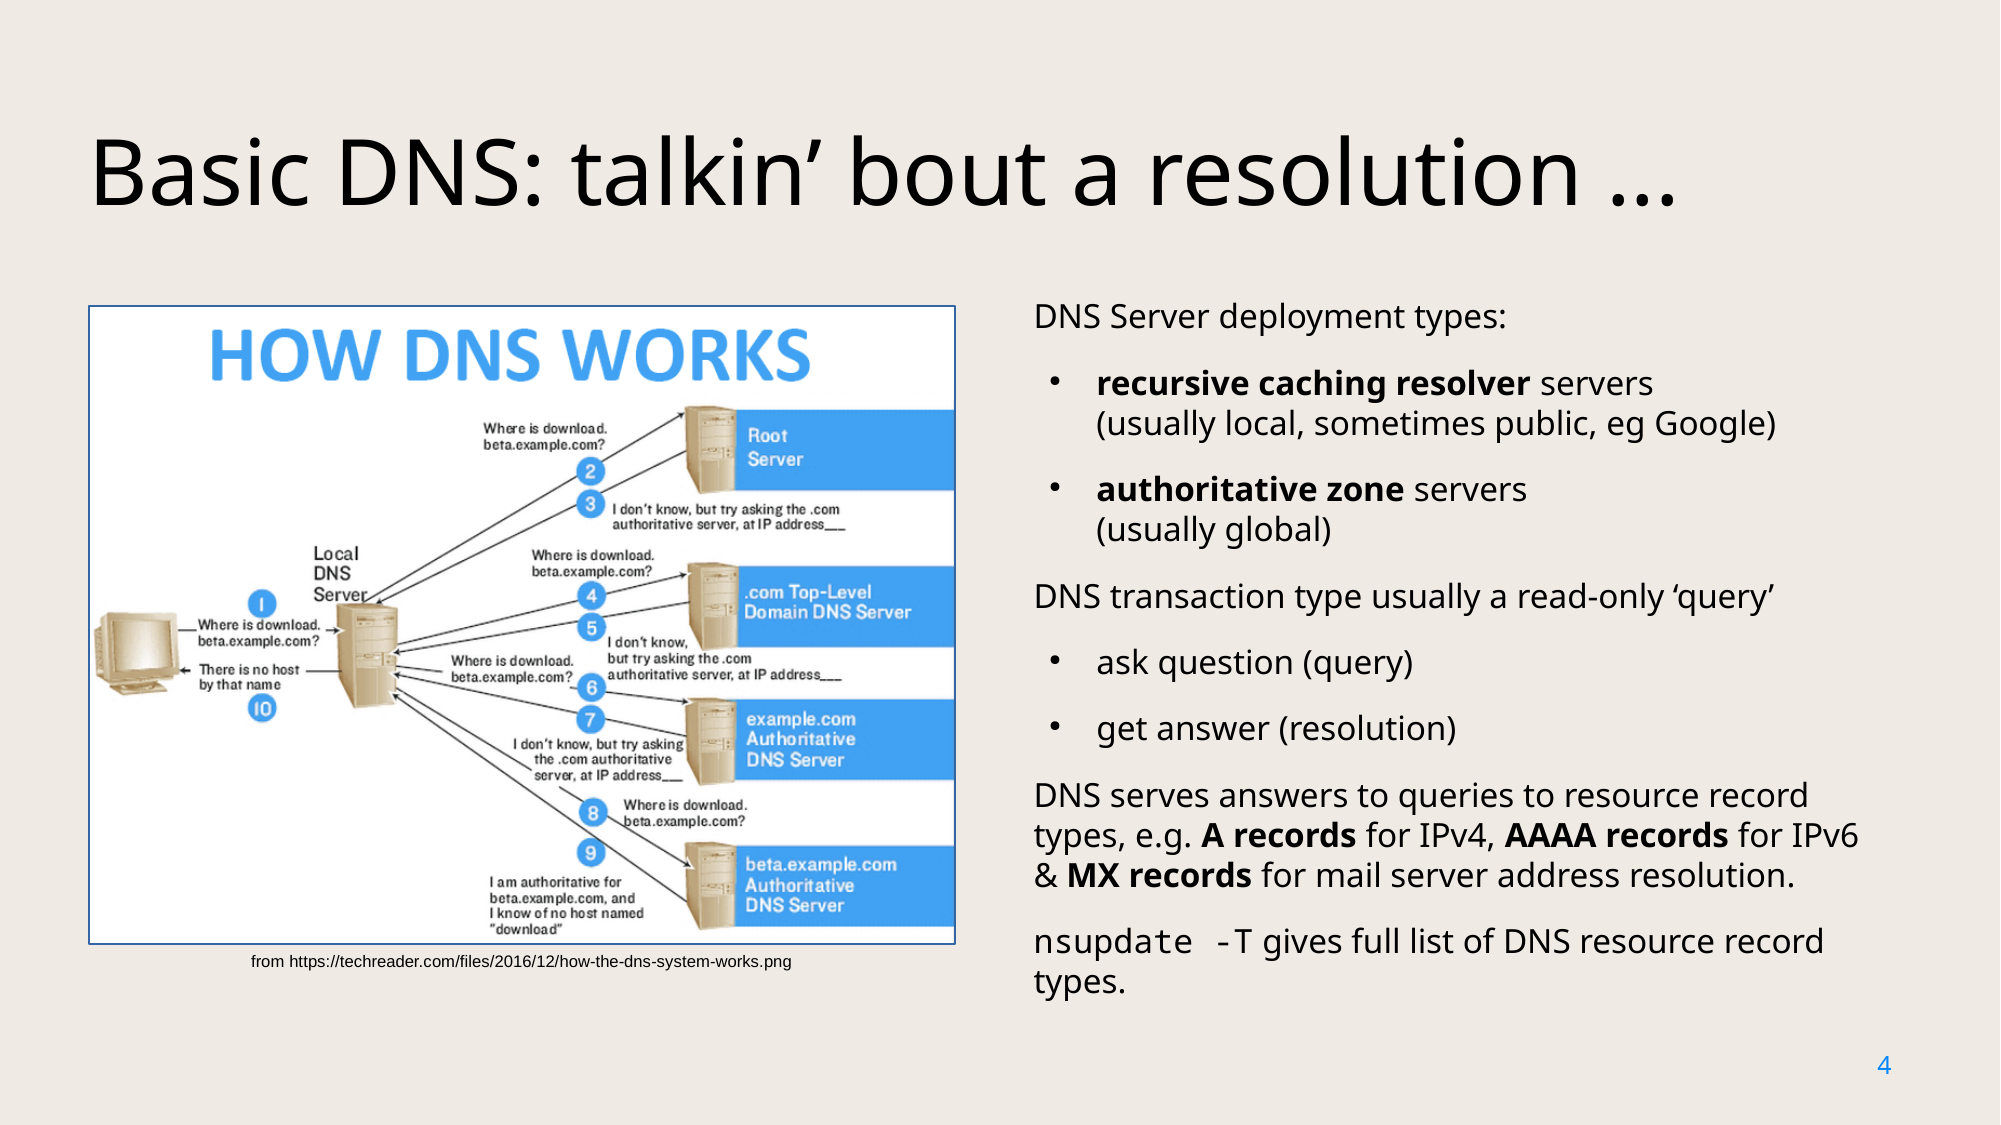

# Basic DNS: talkin’ bout a resolution ...
DNS Server deployment types:
recursive caching resolver servers
(usually local, sometimes public, eg Google)
authoritative zone servers
(usually global)
DNS transaction type usually a read-only ‘query’
ask question (query)
get answer (resolution)
DNS serves answers to queries to resource record types, e.g. A records for IPv4, AAAA records for IPv6 & MX records for mail server address resolution.
nsupdate -T gives full list of DNS resource record types.
from https://techreader.com/files/2016/12/how-the-dns-system-works.png